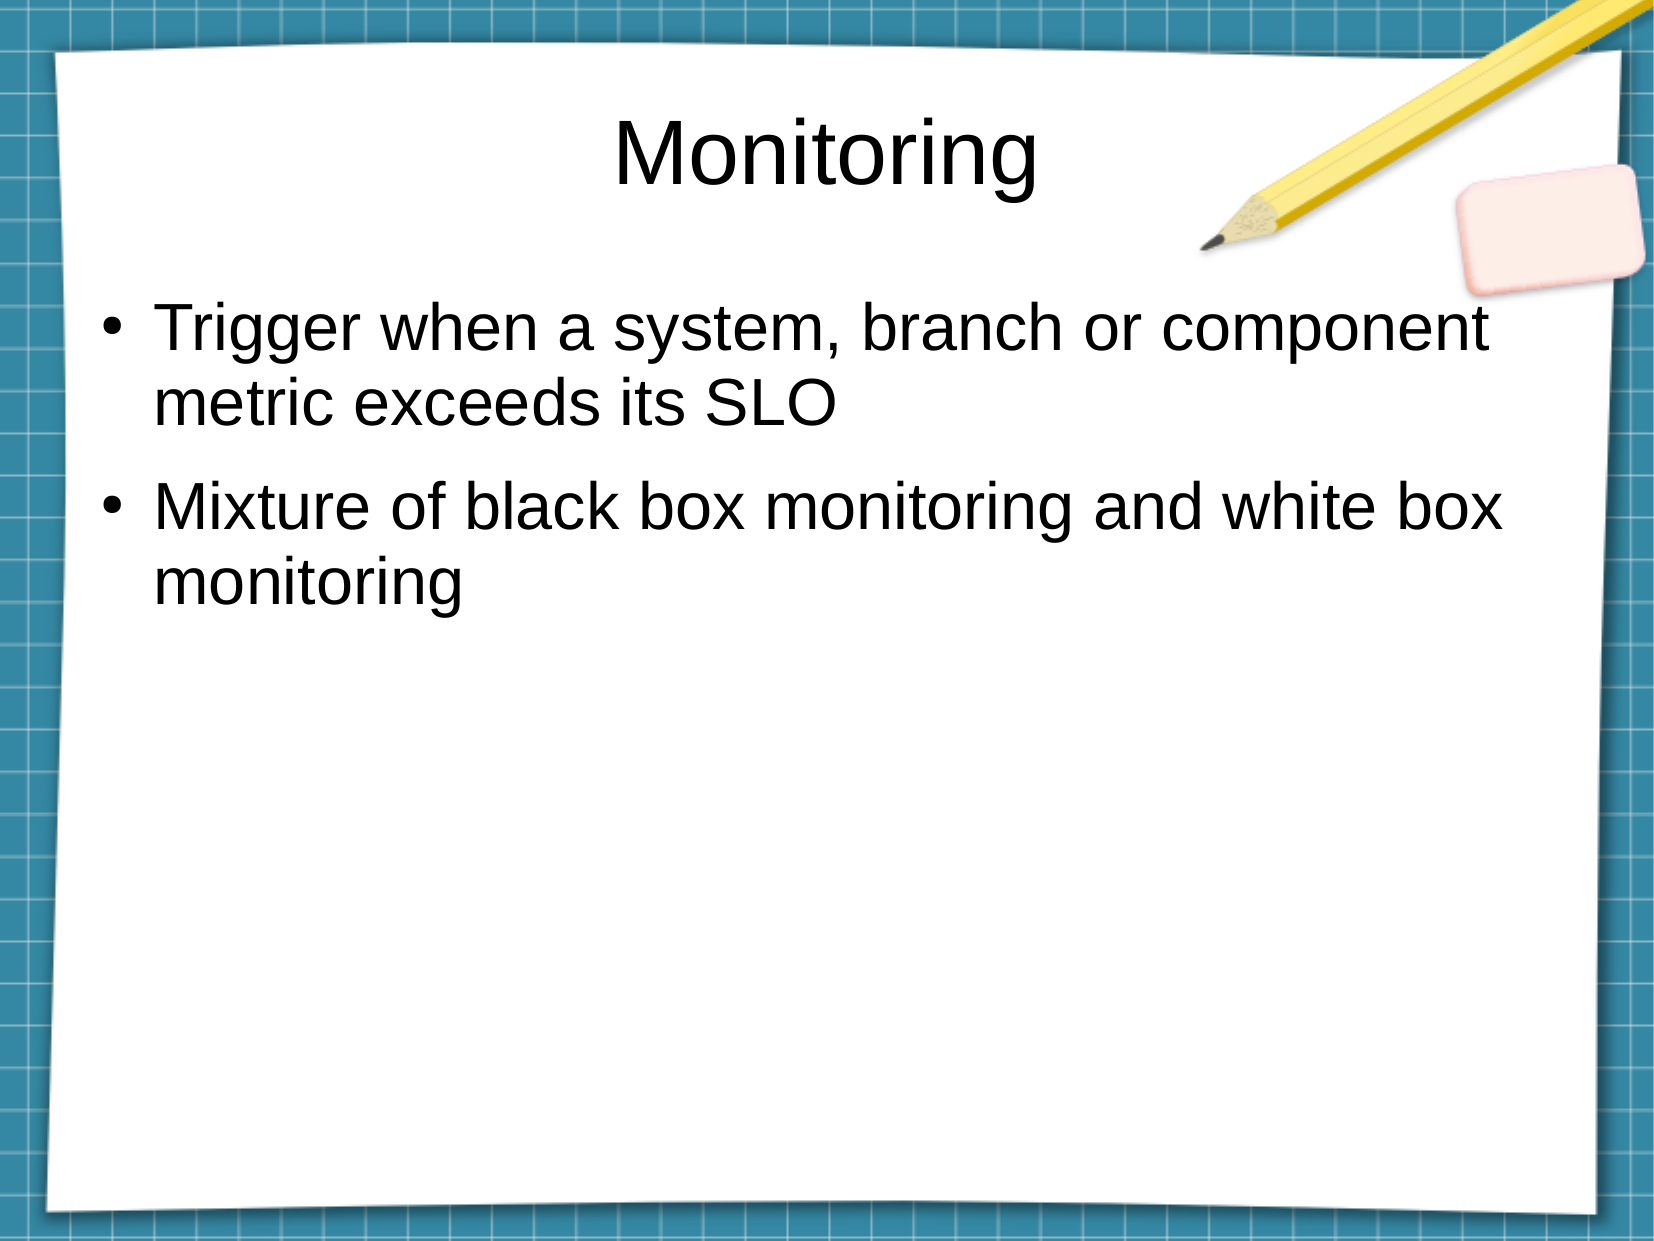

# Monitoring
Trigger when a system, branch or component metric exceeds its SLO
Mixture of black box monitoring and white box monitoring